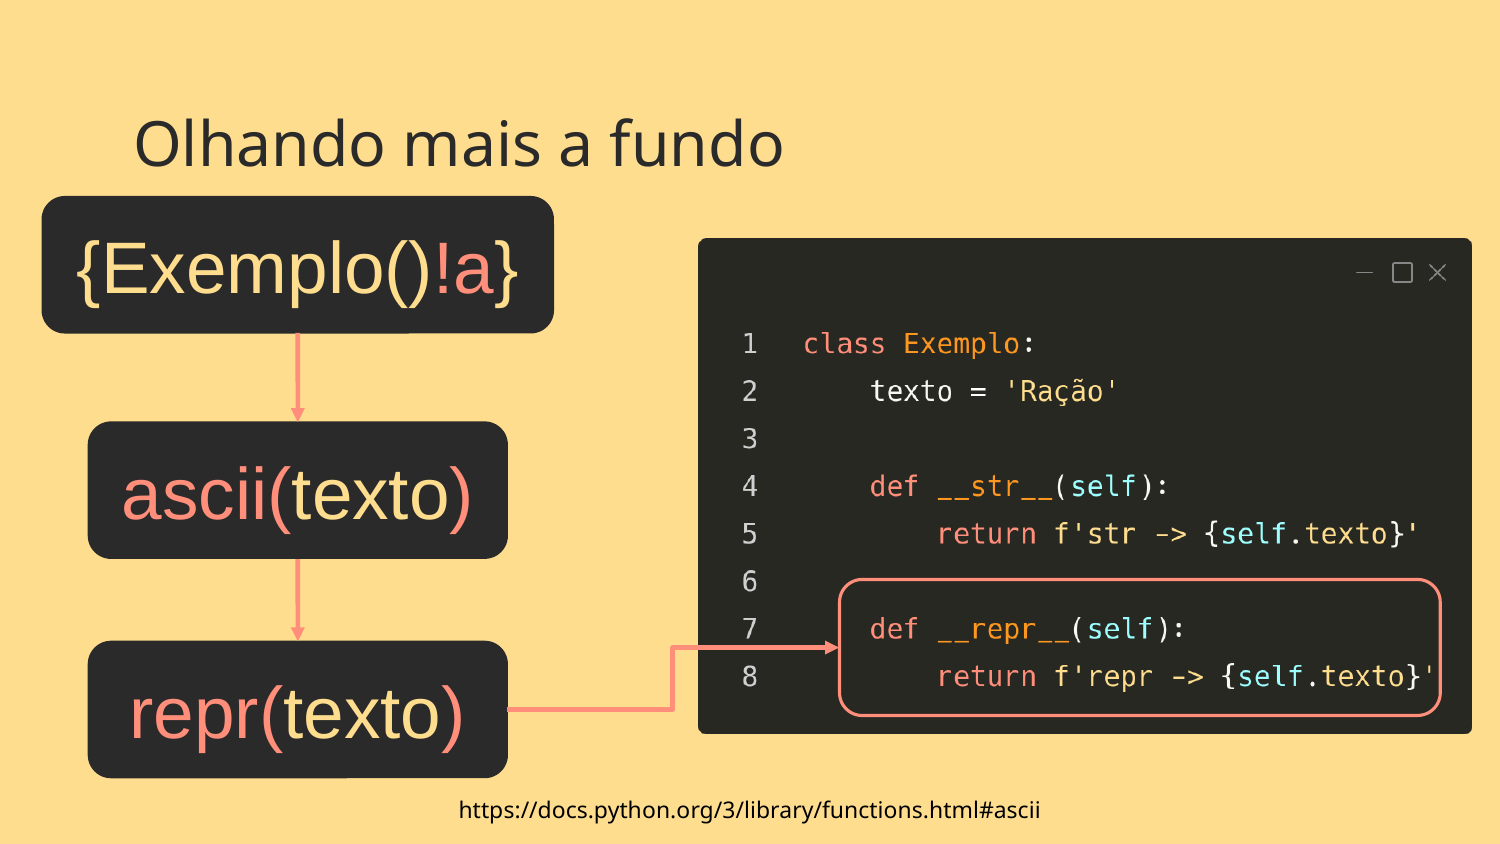

# Olhando mais a fundo
{Exemplo()!a}
ascii(texto)
repr(texto)
https://docs.python.org/3/library/functions.html#ascii